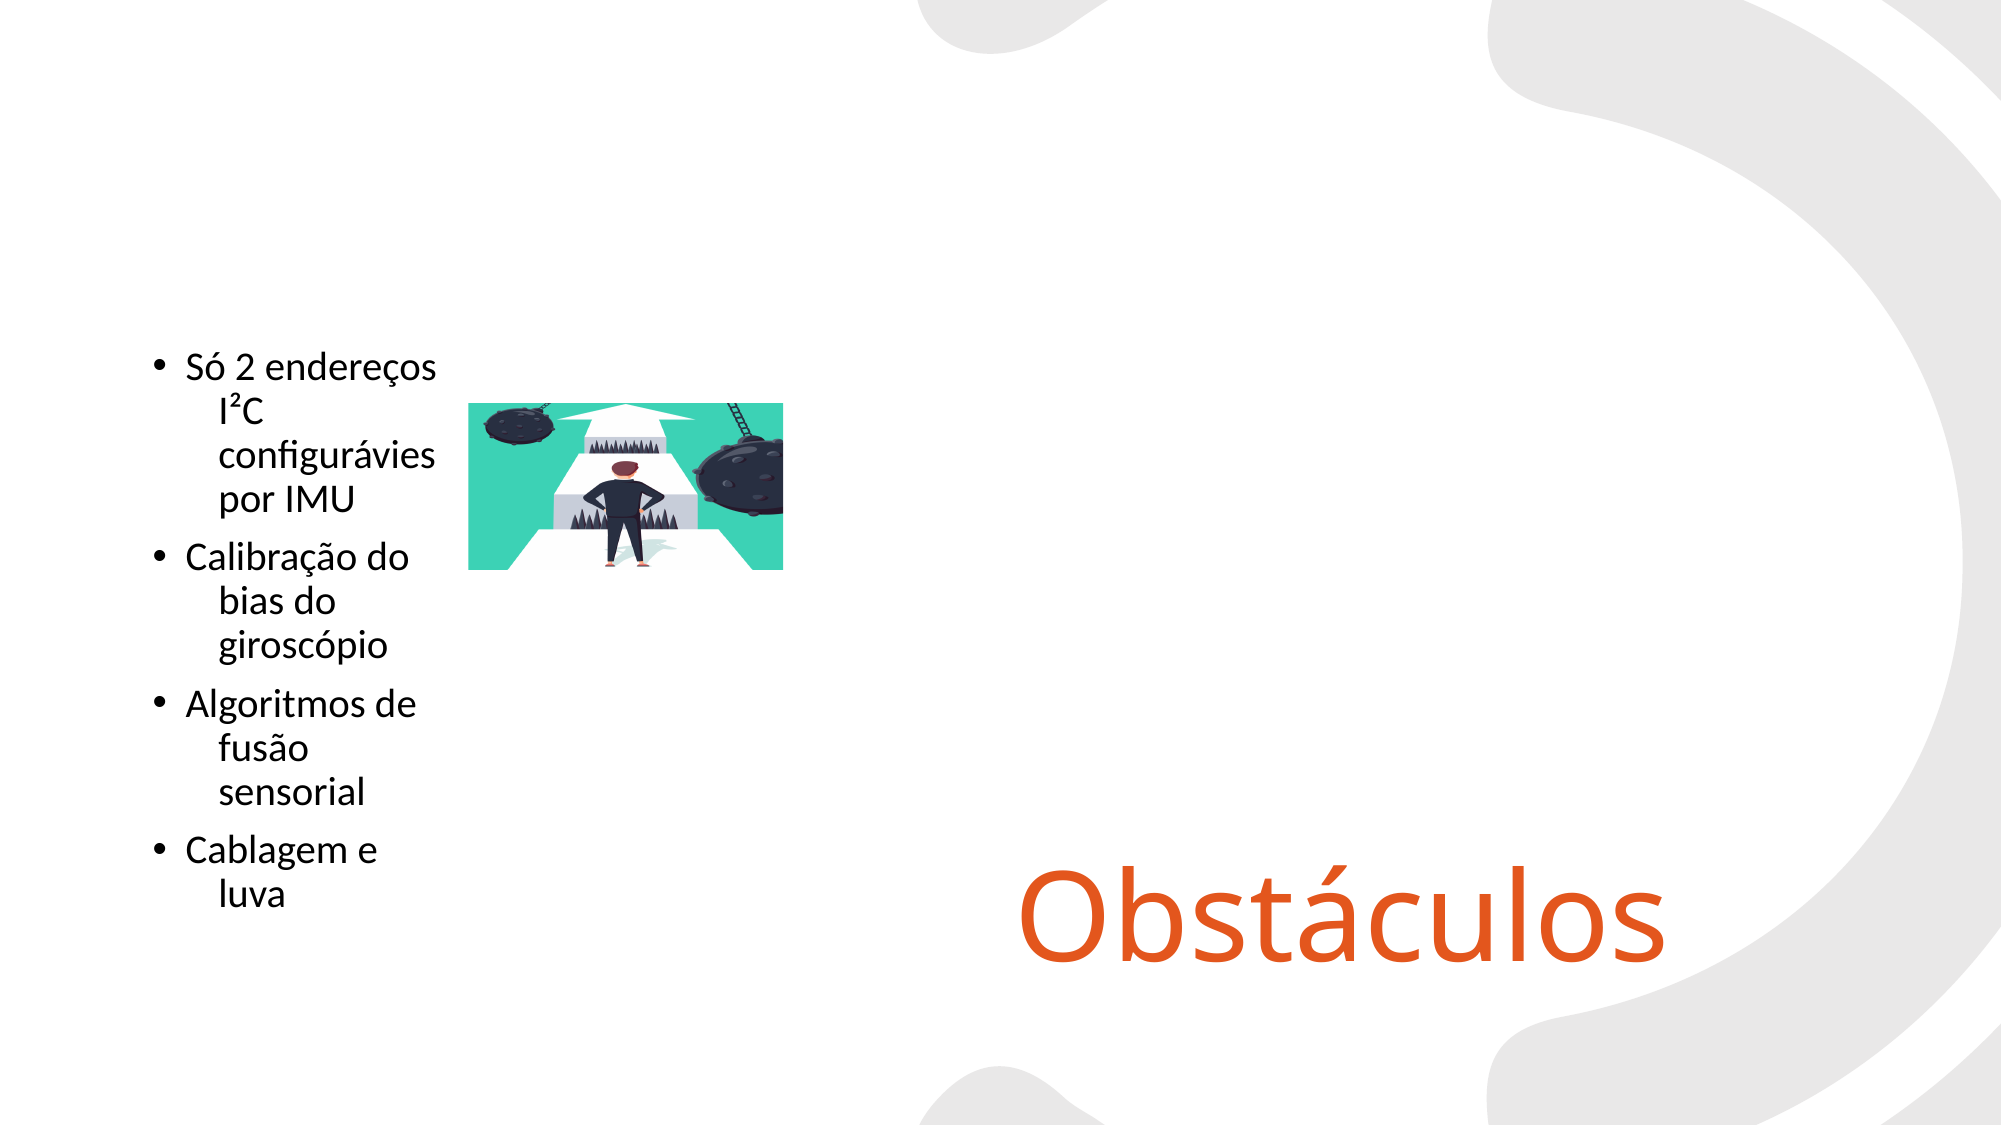

# Obstáculos
Só 2 endereços I²C configurávies por IMU
Calibração do bias do giroscópio
Algoritmos de fusão sensorial
Cablagem e luva